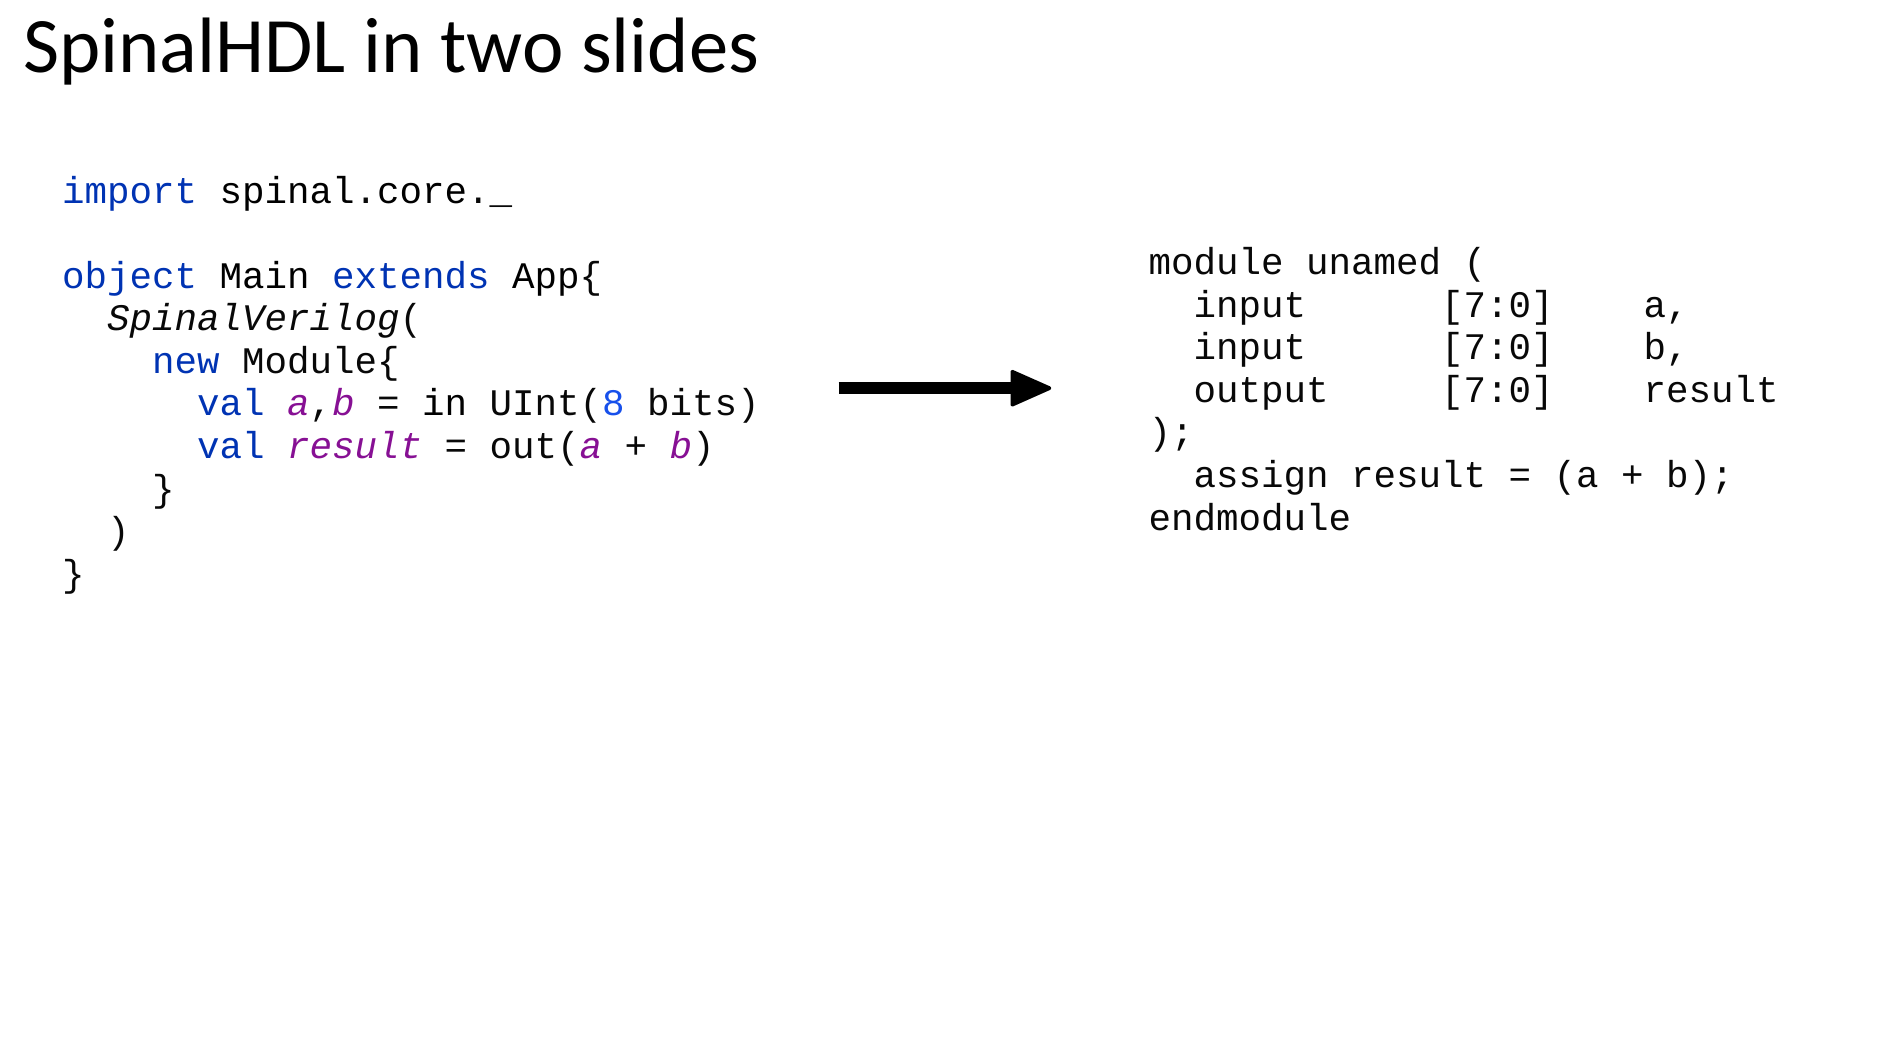

# SpinalHDL in two slides
import spinal.core._
object Main extends App{
 SpinalVerilog(
 new Module{
 val a,b = in UInt(8 bits)
 val result = out(a + b)
 }
 )
}
module unamed (
 input [7:0] a,
 input [7:0] b,
 output [7:0] result
);
 assign result = (a + b);
endmodule